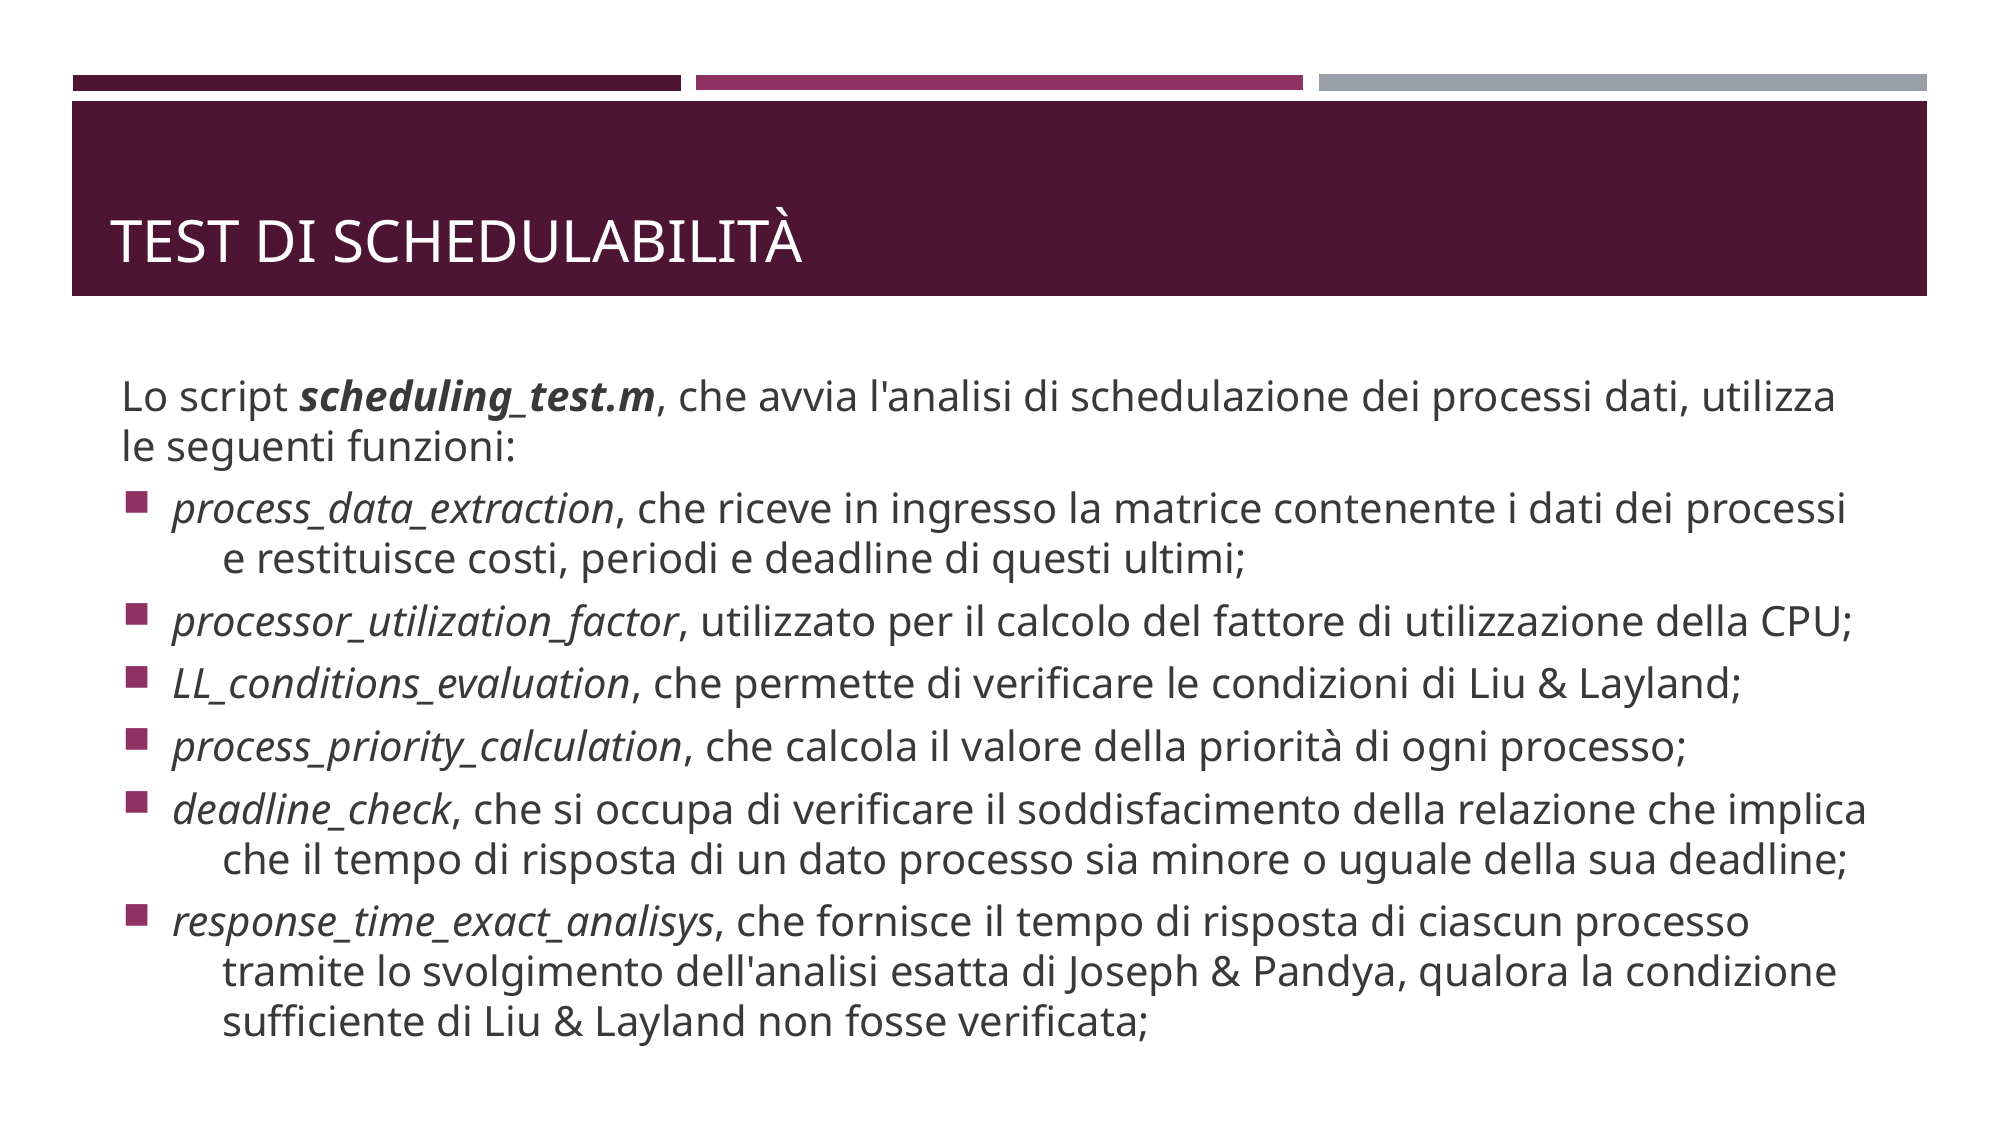

# Test di schedulabilità
Lo script scheduling_test.m, che avvia l'analisi di schedulazione dei processi dati, utilizza le seguenti funzioni:
process_data_extraction, che riceve in ingresso la matrice contenente i dati dei processi e restituisce costi, periodi e deadline di questi ultimi;
processor_utilization_factor, utilizzato per il calcolo del fattore di utilizzazione della CPU;
LL_conditions_evaluation, che permette di verificare le condizioni di Liu & Layland;
process_priority_calculation, che calcola il valore della priorità di ogni processo;
deadline_check, che si occupa di verificare il soddisfacimento della relazione che implica che il tempo di risposta di un dato processo sia minore o uguale della sua deadline;
response_time_exact_analisys, che fornisce il tempo di risposta di ciascun processo tramite lo svolgimento dell'analisi esatta di Joseph & Pandya, qualora la condizione sufficiente di Liu & Layland non fosse verificata;